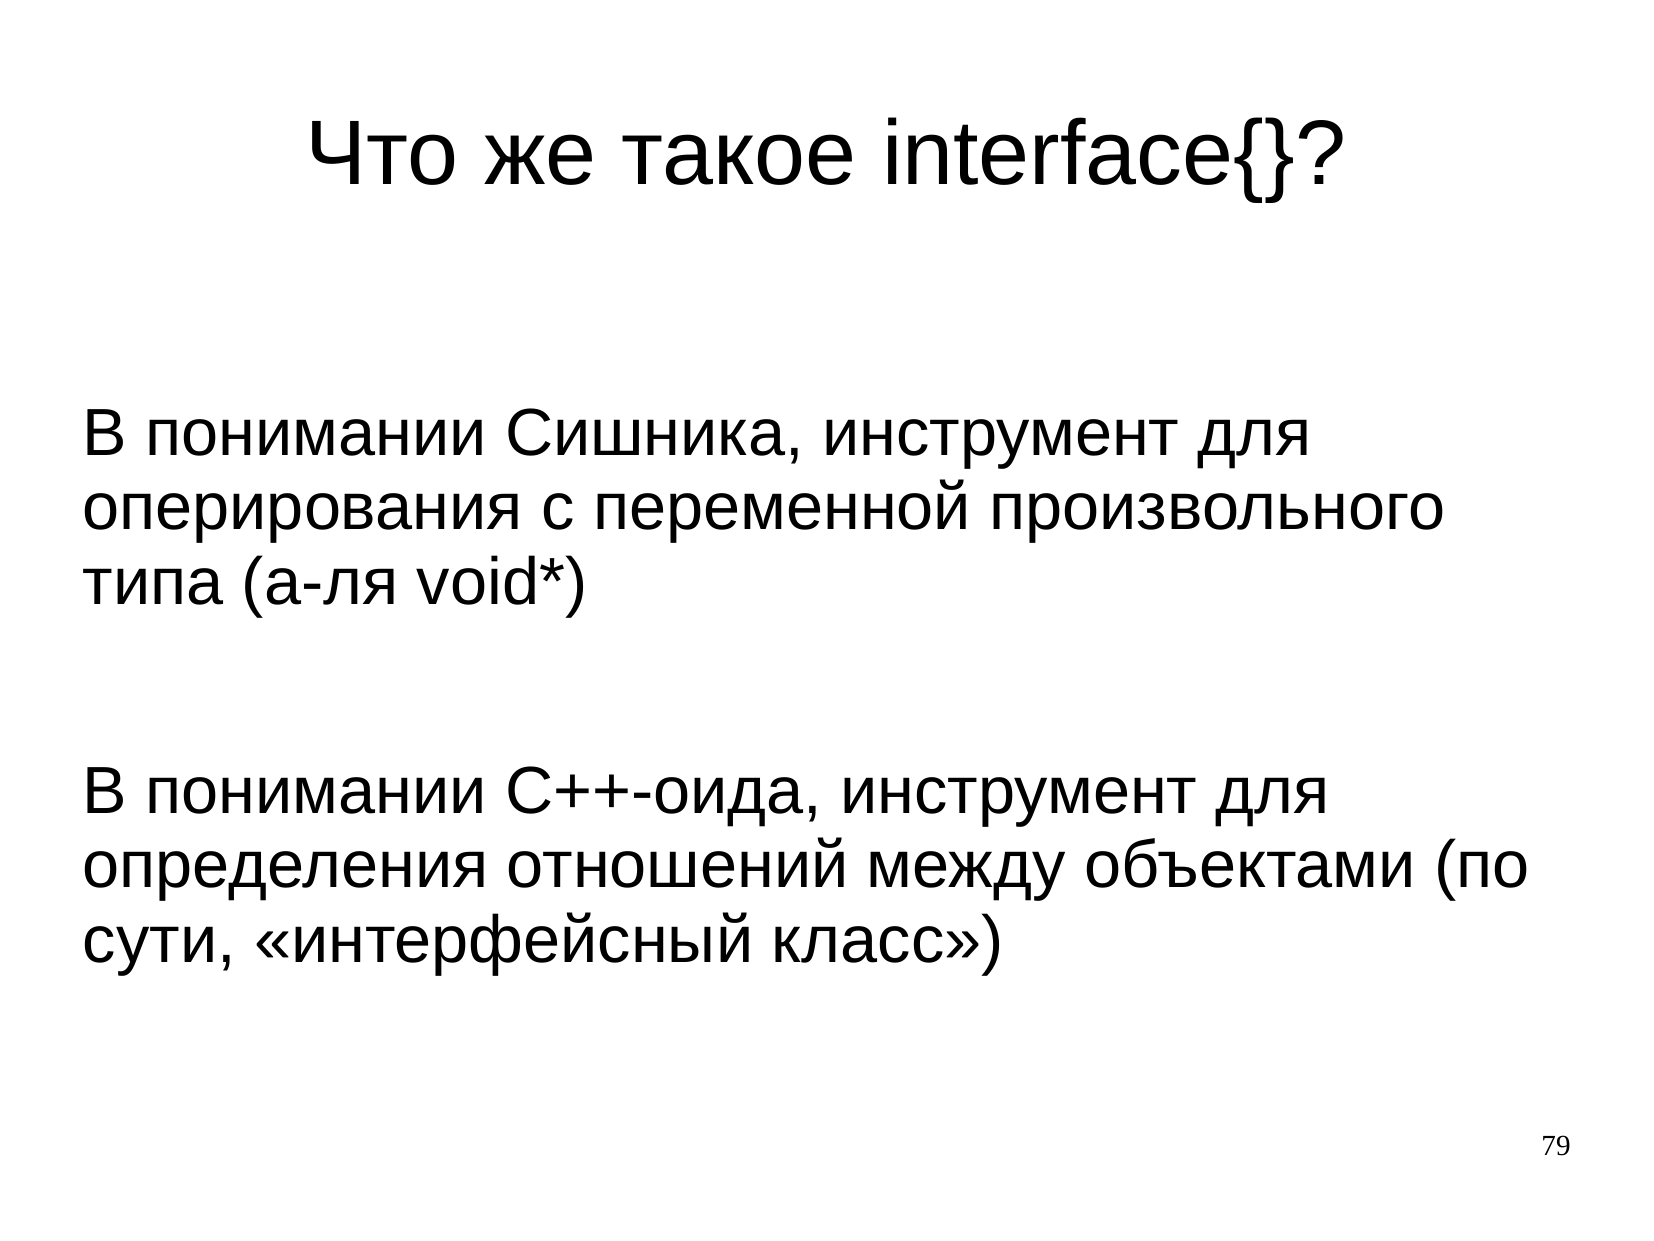

# Что же такое interface{}?
В понимании Сишника, инструмент для оперирования с переменной произвольного типа (а-ля void*)
В понимании C++-оида, инструмент для определения отношений между объектами (по сути, «интерфейсный класс»)
79